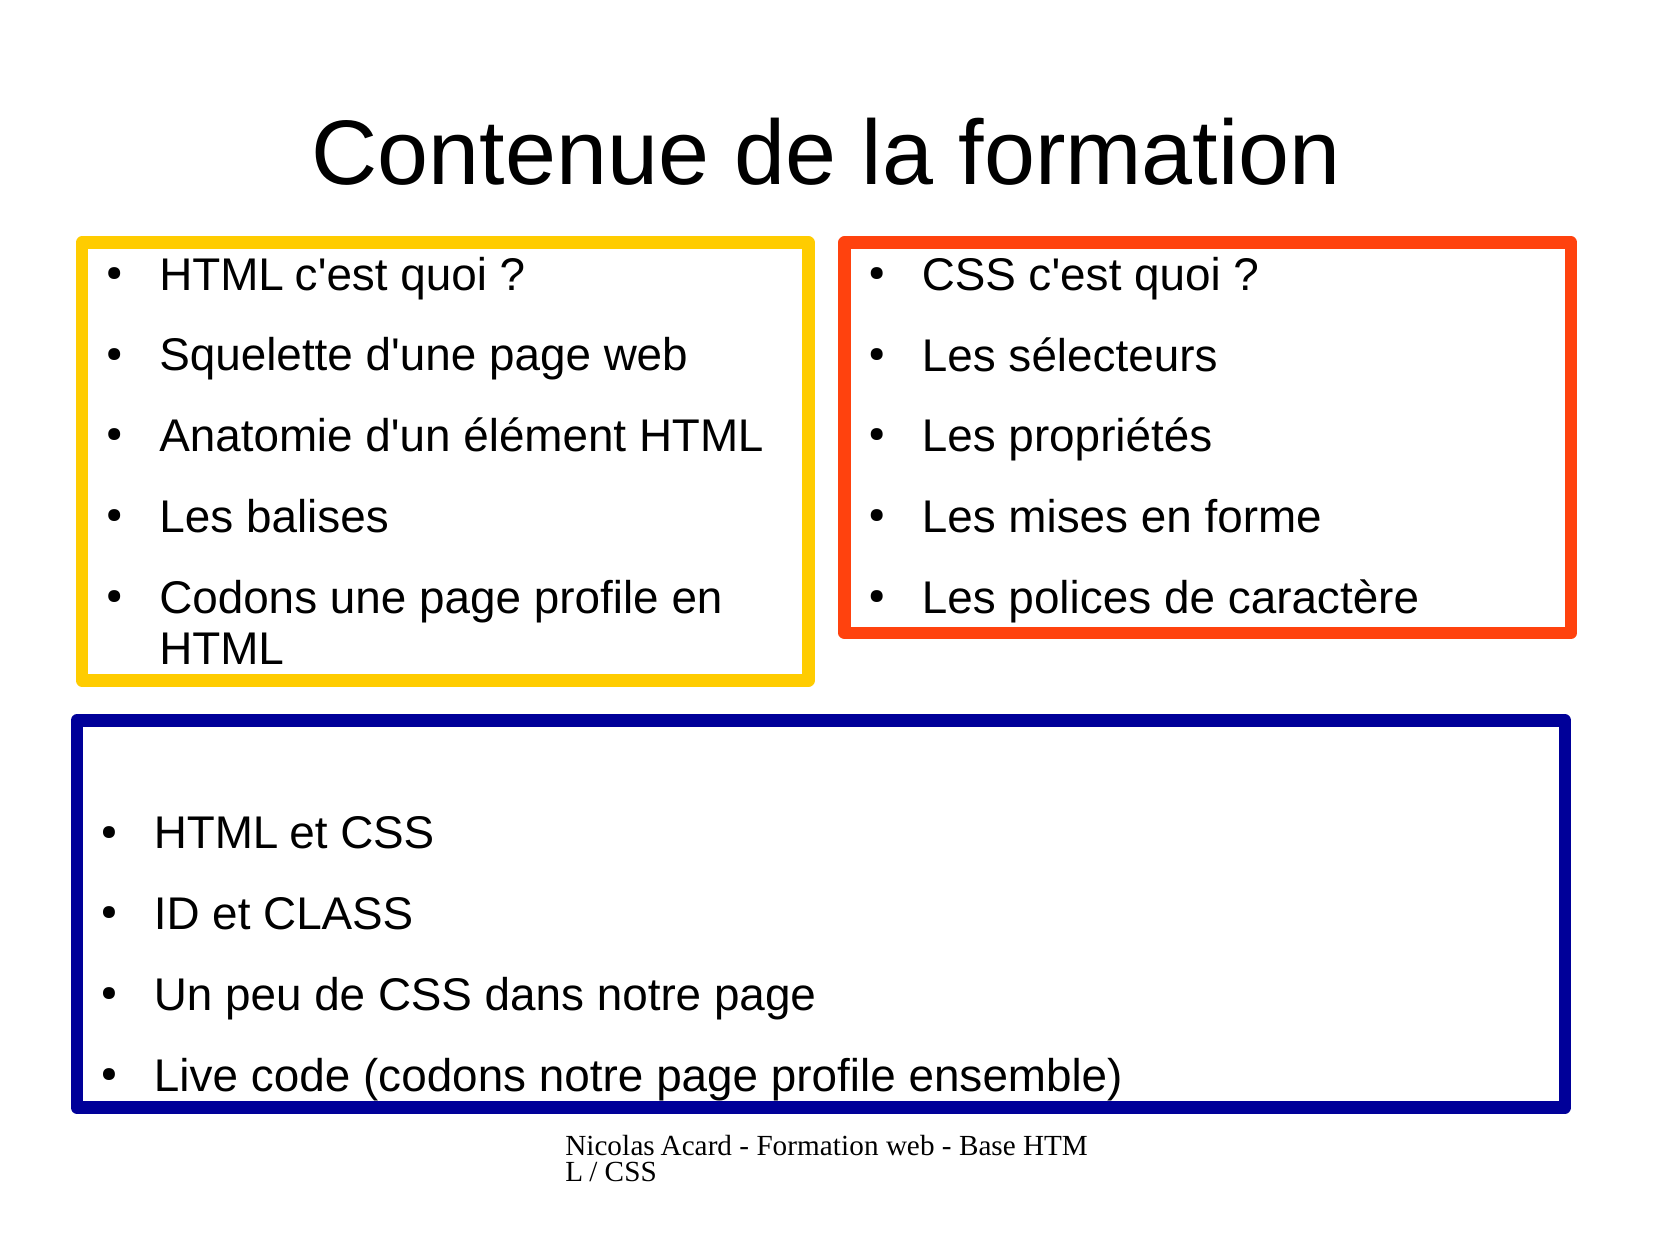

# Contenue de la formation
HTML c'est quoi ?
Squelette d'une page web
Anatomie d'un élément HTML
Les balises
Codons une page profile en HTML
CSS c'est quoi ?
Les sélecteurs
Les propriétés
Les mises en forme
Les polices de caractère
HTML et CSS
ID et CLASS
Un peu de CSS dans notre page
Live code (codons notre page profile ensemble)
Nicolas Acard - Formation web - Base HTML / CSS